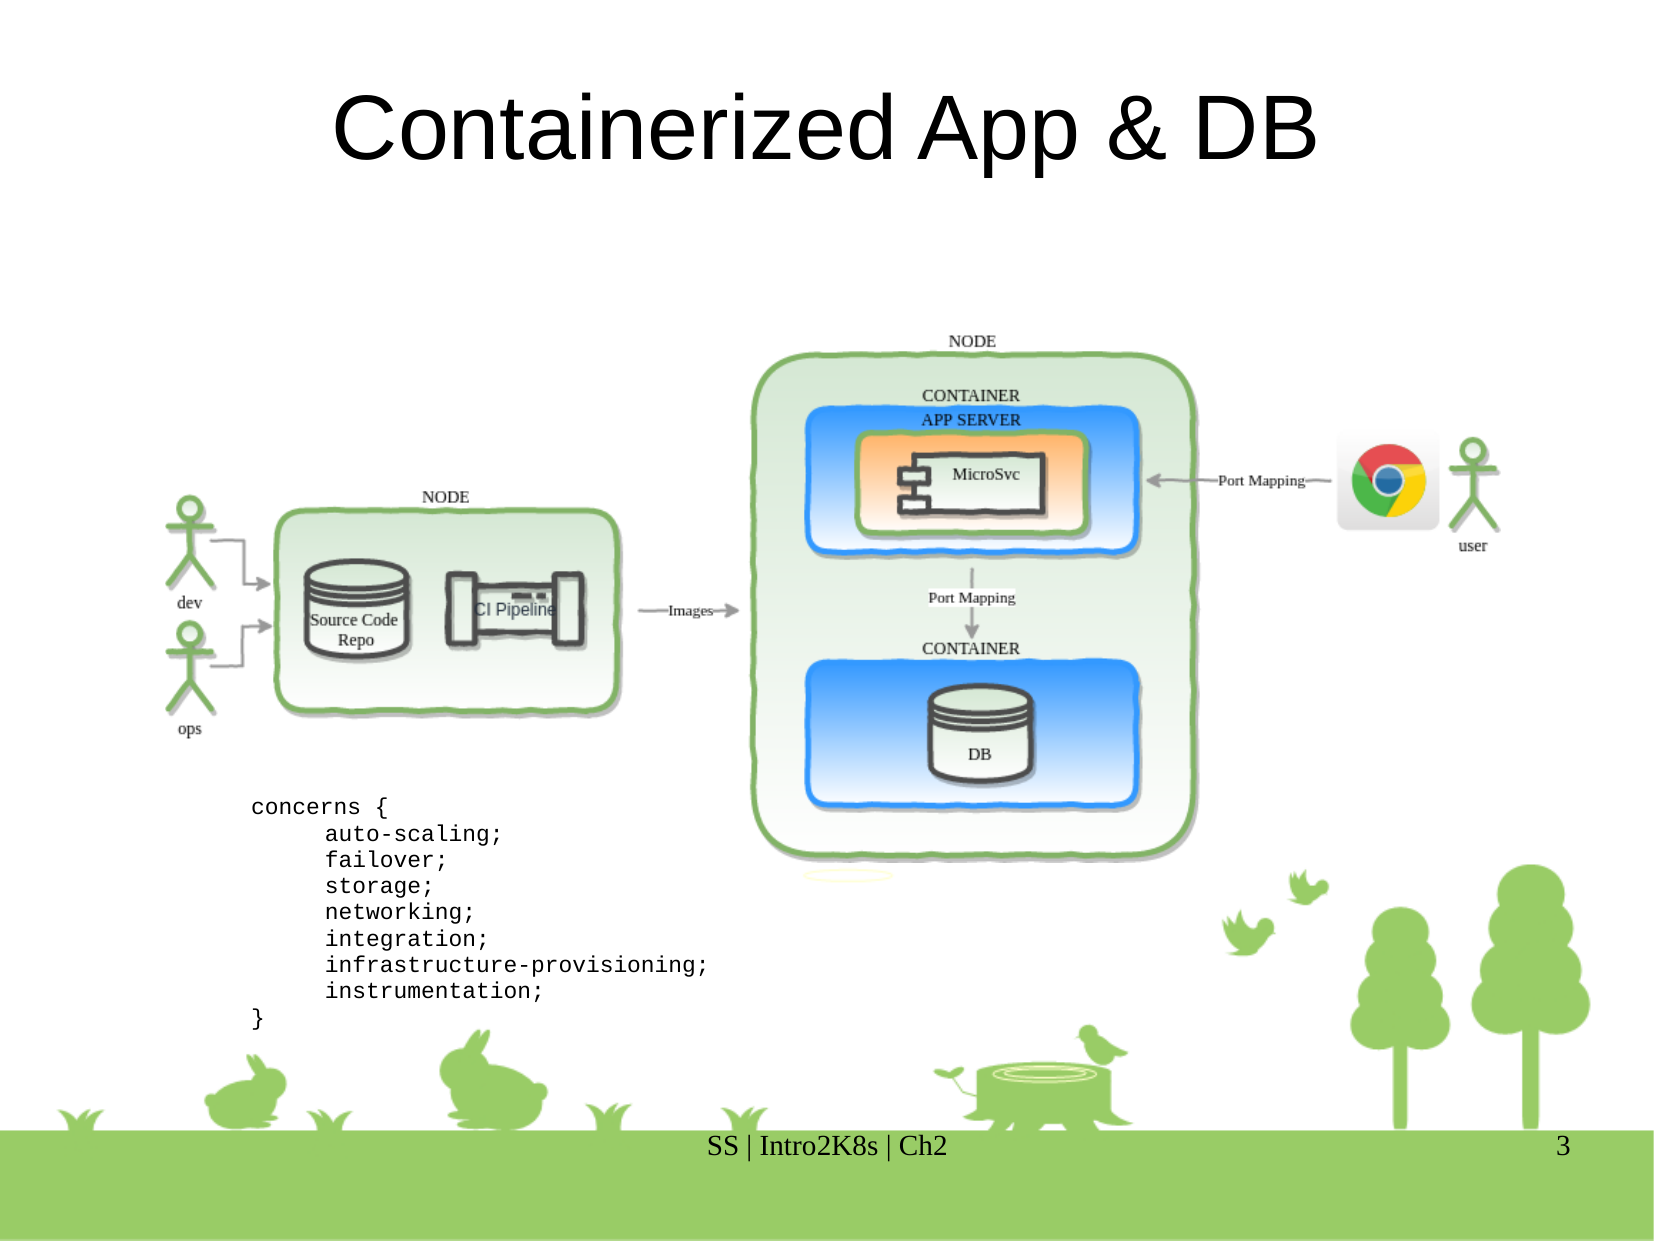

# Containerized App & DB
concerns {
	auto-scaling;
	failover;
	storage;
	networking;
	integration;
	infrastructure-provisioning;
	instrumentation;
}
SS | Intro2K8s | Ch2
3